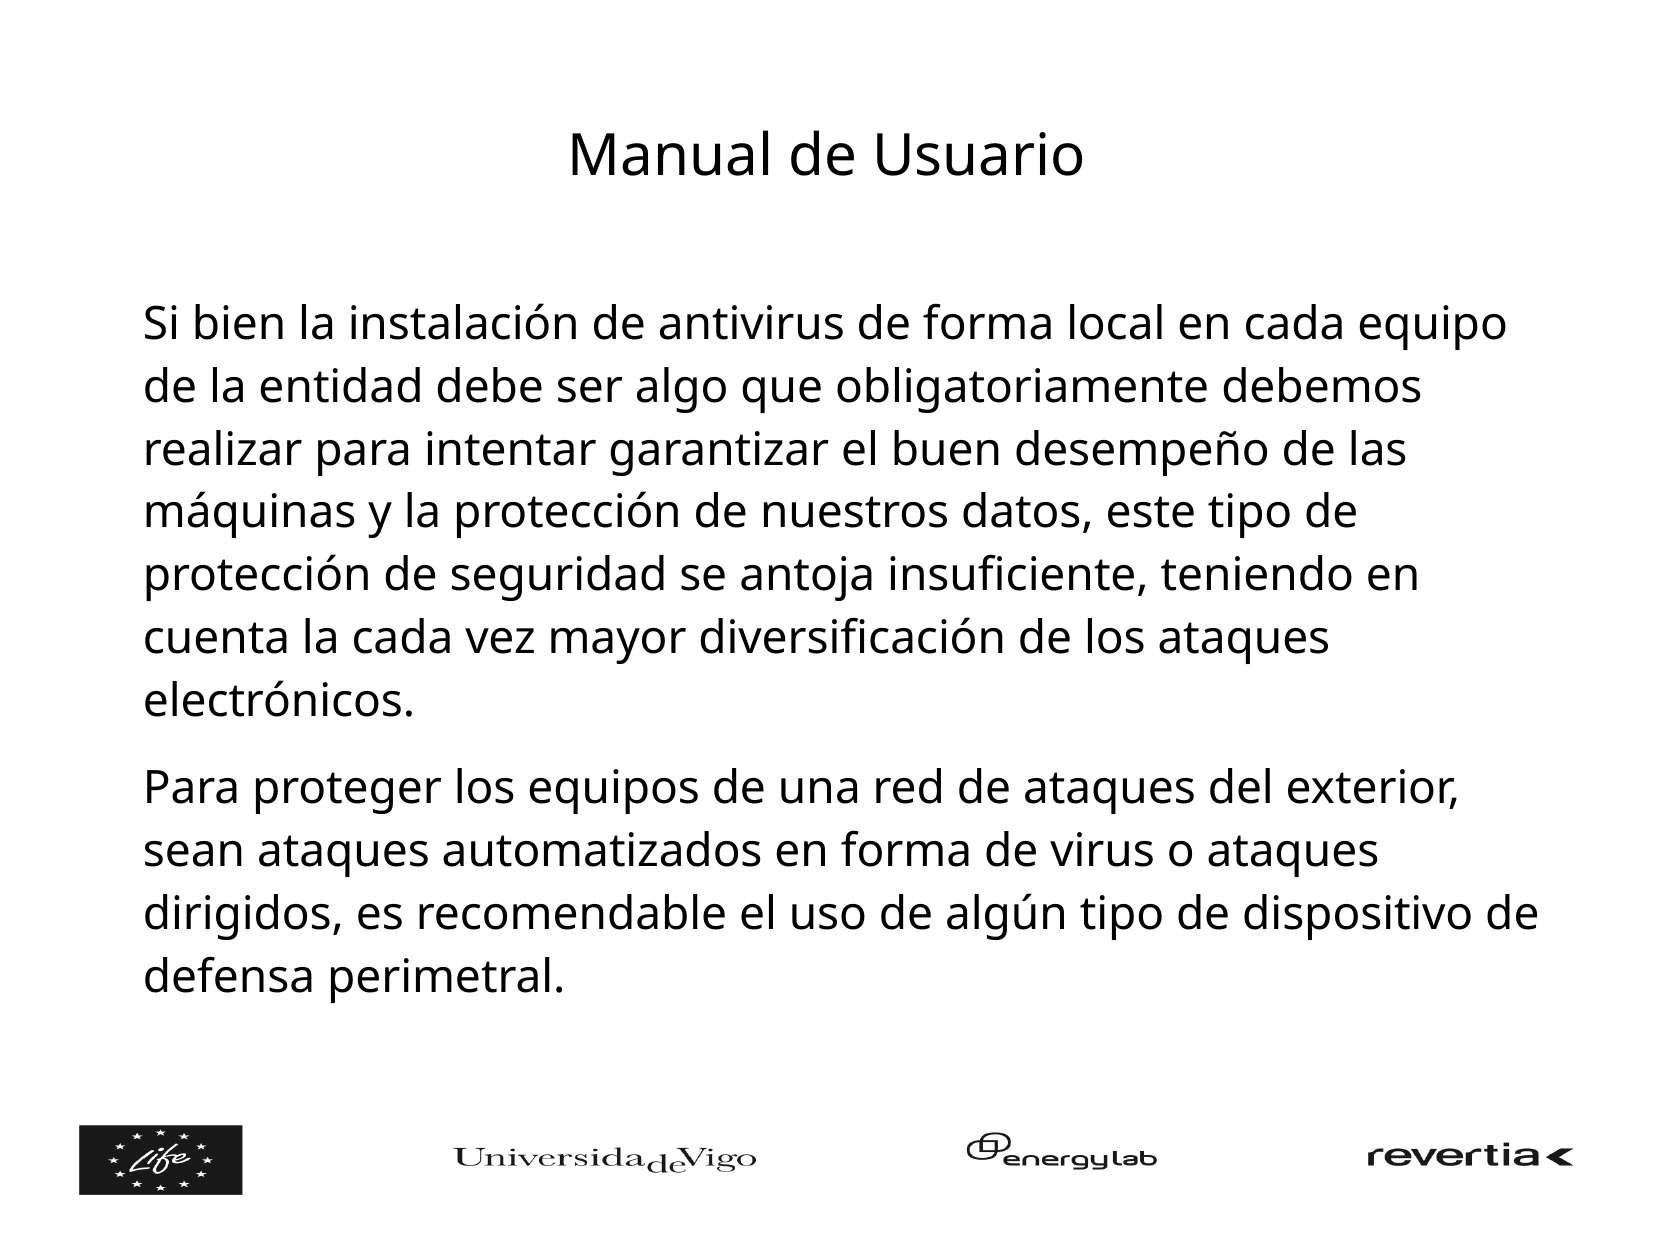

# Manual de Usuario
Si bien la instalación de antivirus de forma local en cada equipo de la entidad debe ser algo que obligatoriamente debemos realizar para intentar garantizar el buen desempeño de las máquinas y la protección de nuestros datos, este tipo de protección de seguridad se antoja insuficiente, teniendo en cuenta la cada vez mayor diversificación de los ataques electrónicos.
Para proteger los equipos de una red de ataques del exterior, sean ataques automatizados en forma de virus o ataques dirigidos, es recomendable el uso de algún tipo de dispositivo de defensa perimetral.